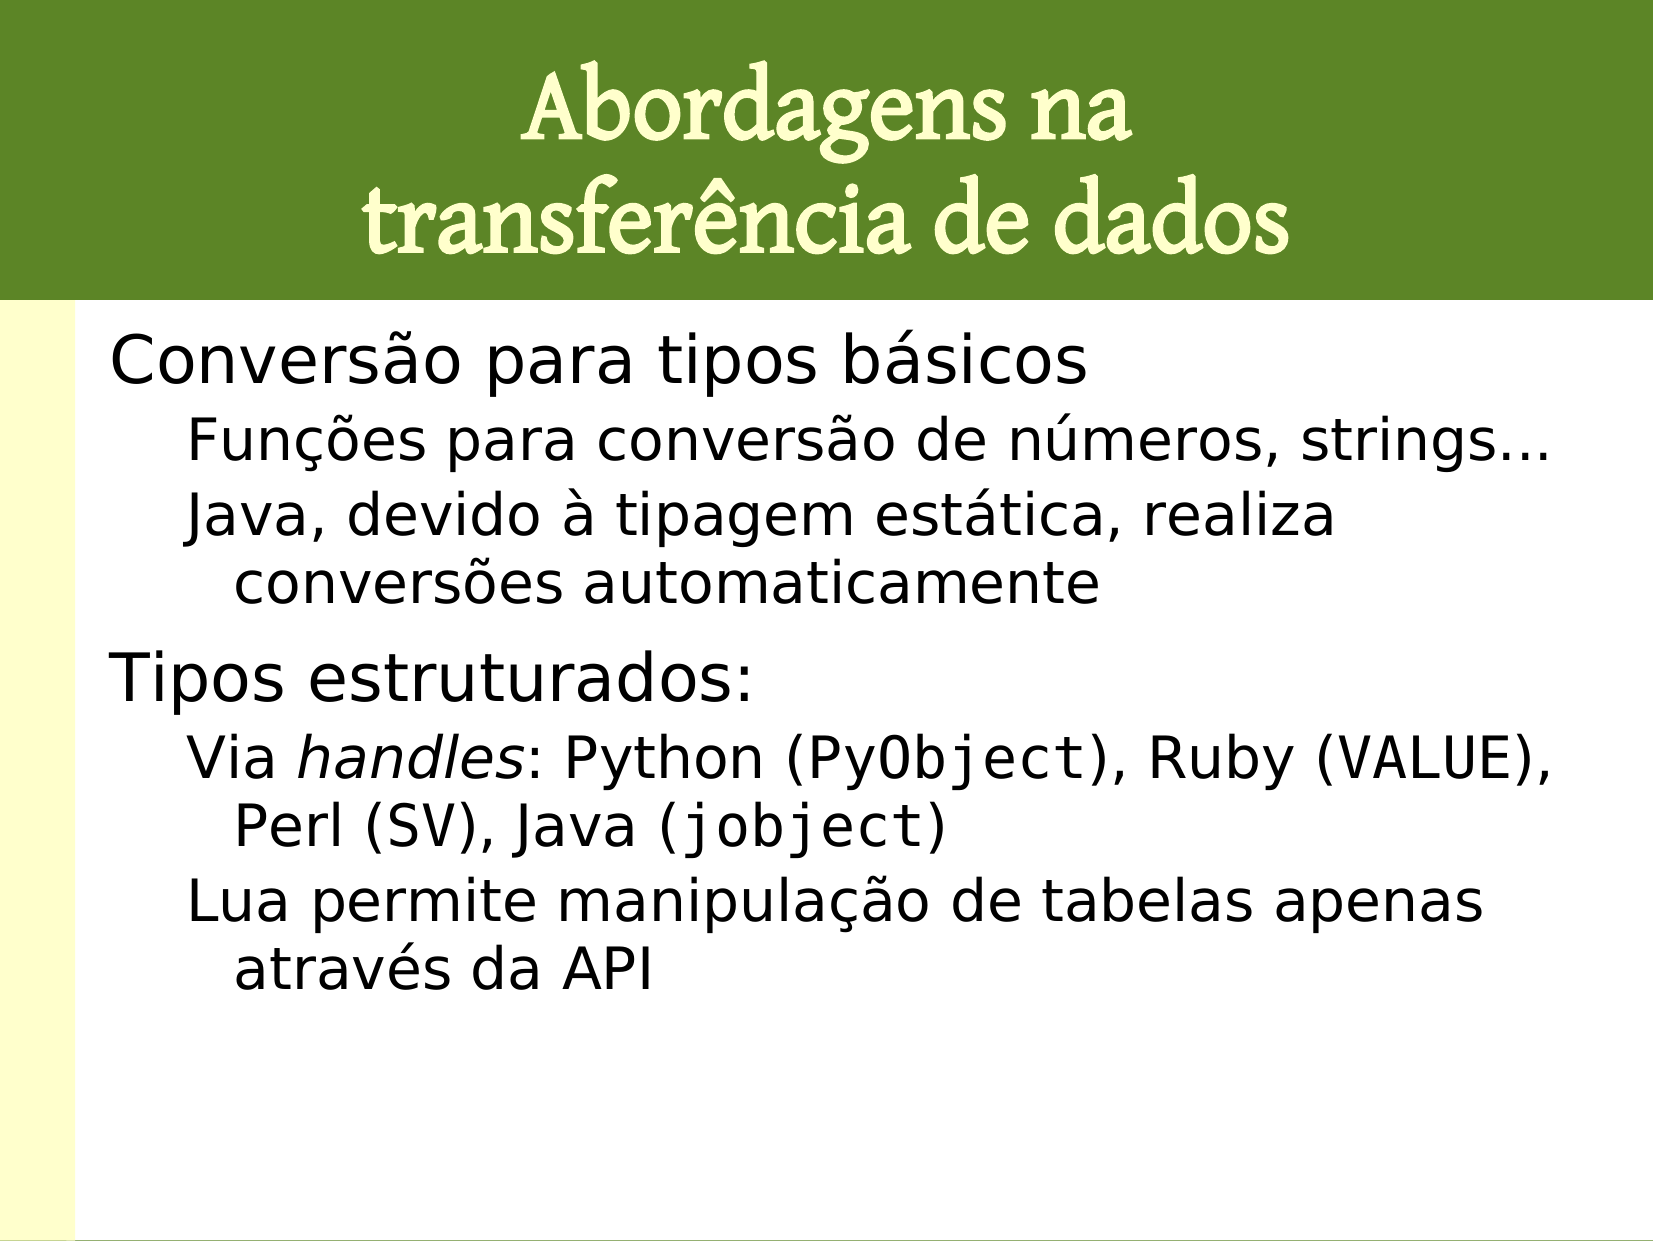

# Abordagens na transferência de dados
Conversão para tipos básicos
Funções para conversão de números, strings...
Java, devido à tipagem estática, realiza conversões automaticamente
Tipos estruturados:
Via handles: Python (PyObject), Ruby (VALUE), Perl (SV), Java (jobject)
Lua permite manipulação de tabelas apenas através da API